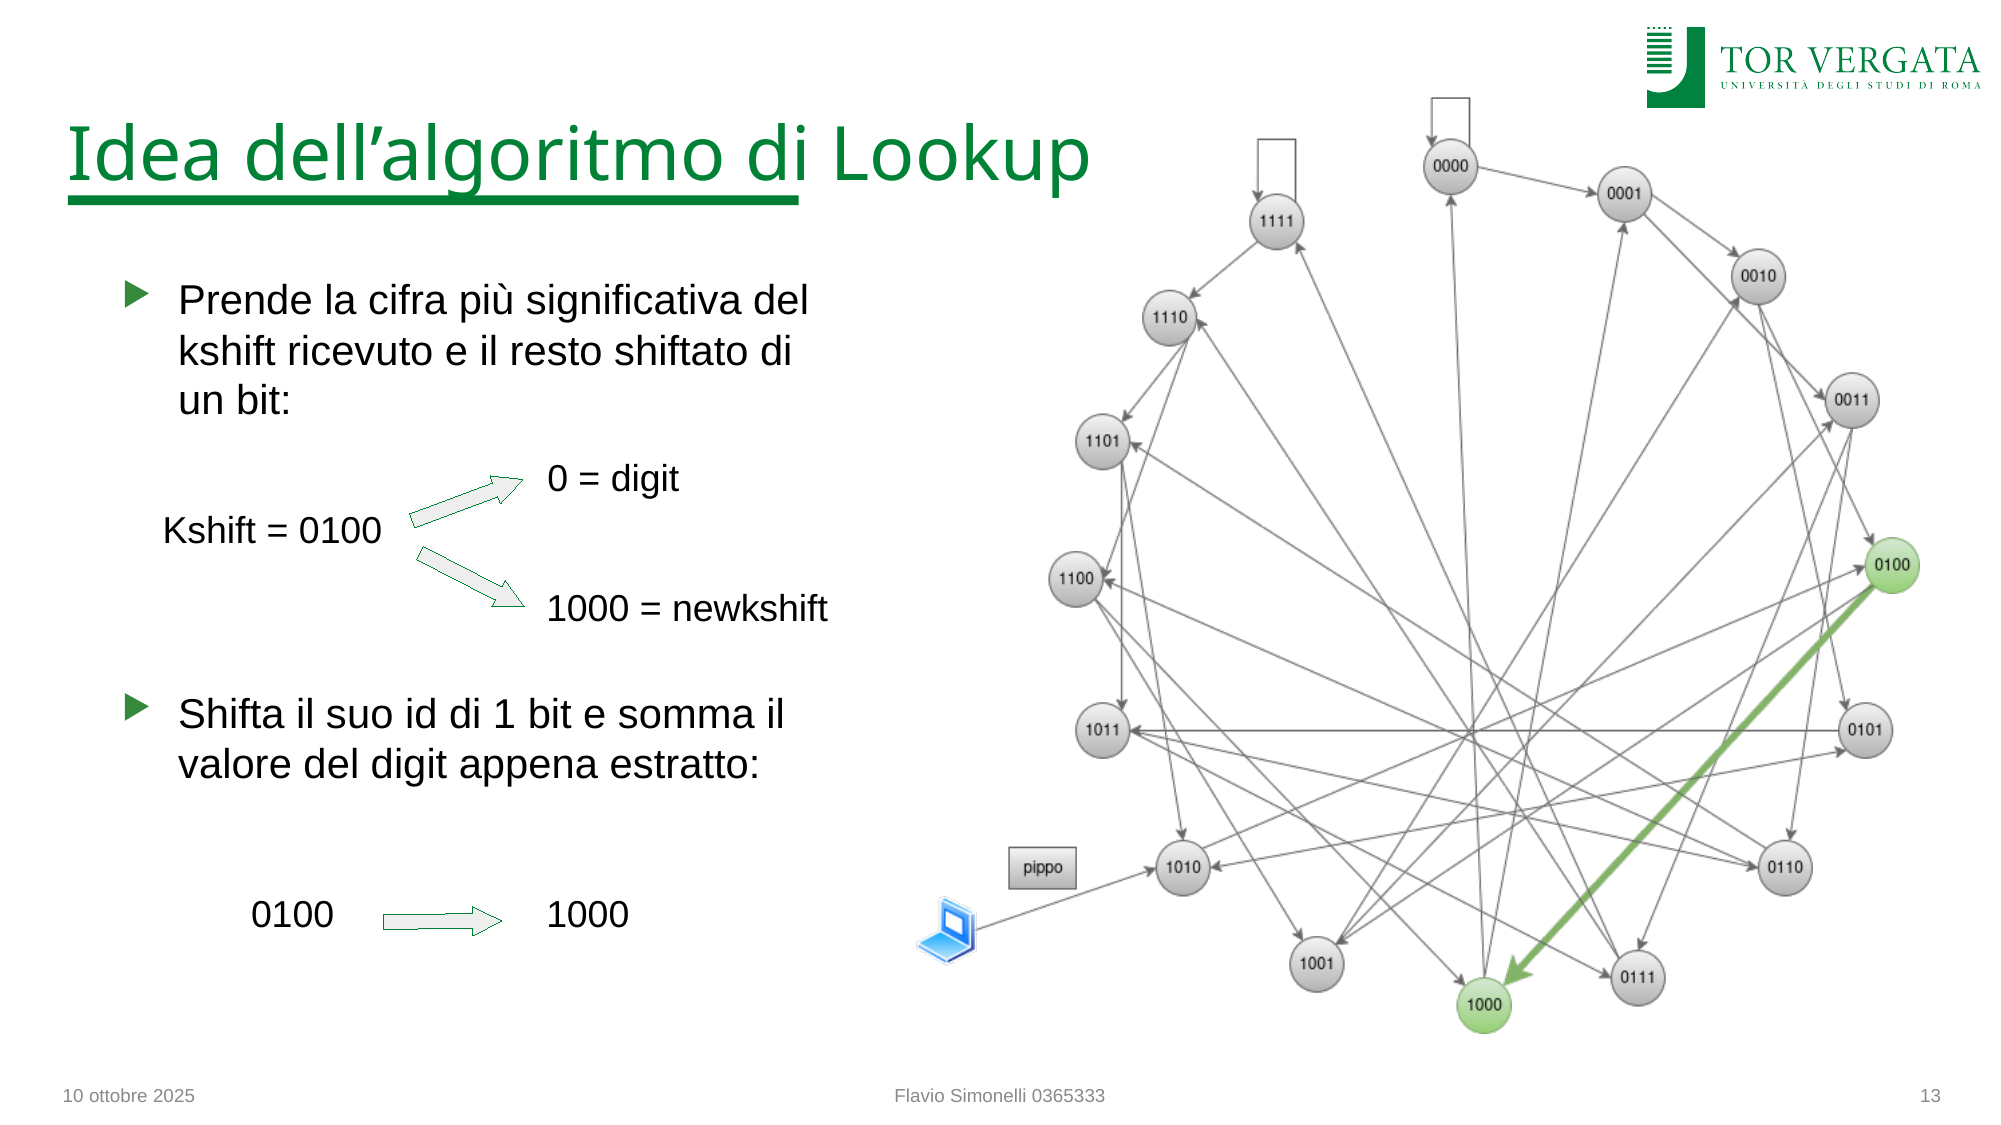

# Idea dell’algoritmo di Lookup
Prende la cifra più significativa del kshift ricevuto e il resto shiftato di un bit:
0 = digit
Kshift = 0100
1000 = newkshift
Shifta il suo id di 1 bit e somma il valore del digit appena estratto:
0100
1000
10 ottobre 2025
Flavio Simonelli 0365333
13